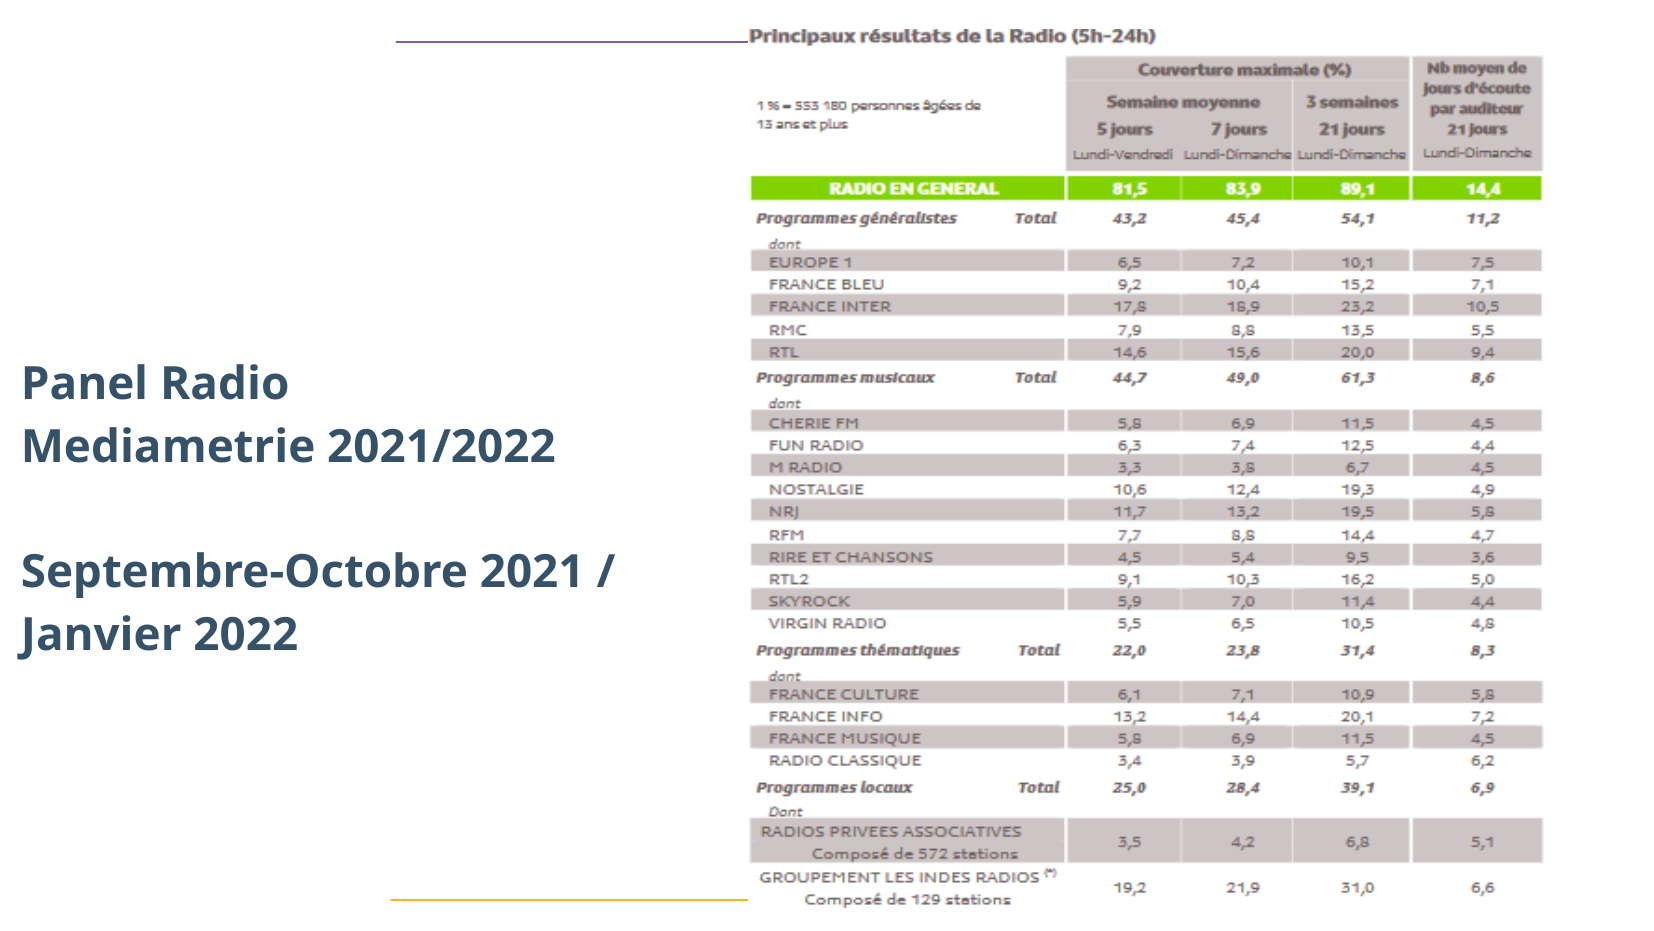

# Panel Radio 		Mediametrie 2021/2022
Septembre-Octobre 2021 / Janvier 2022